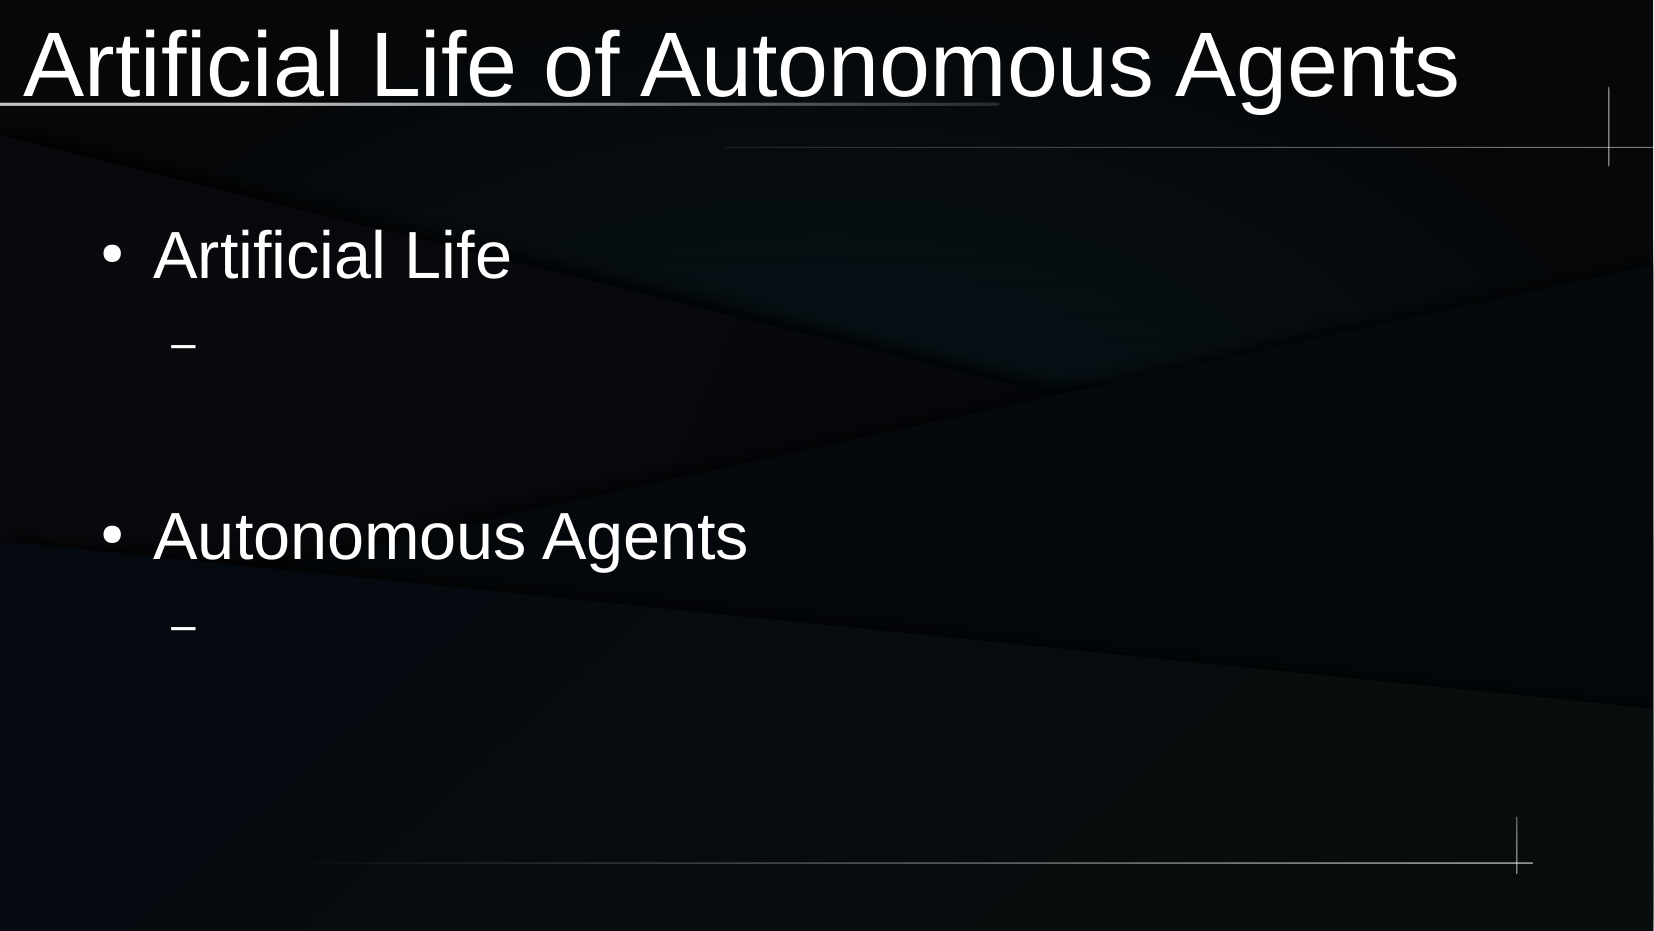

# Artificial Life of Autonomous Agents
Artificial Life
Autonomous Agents